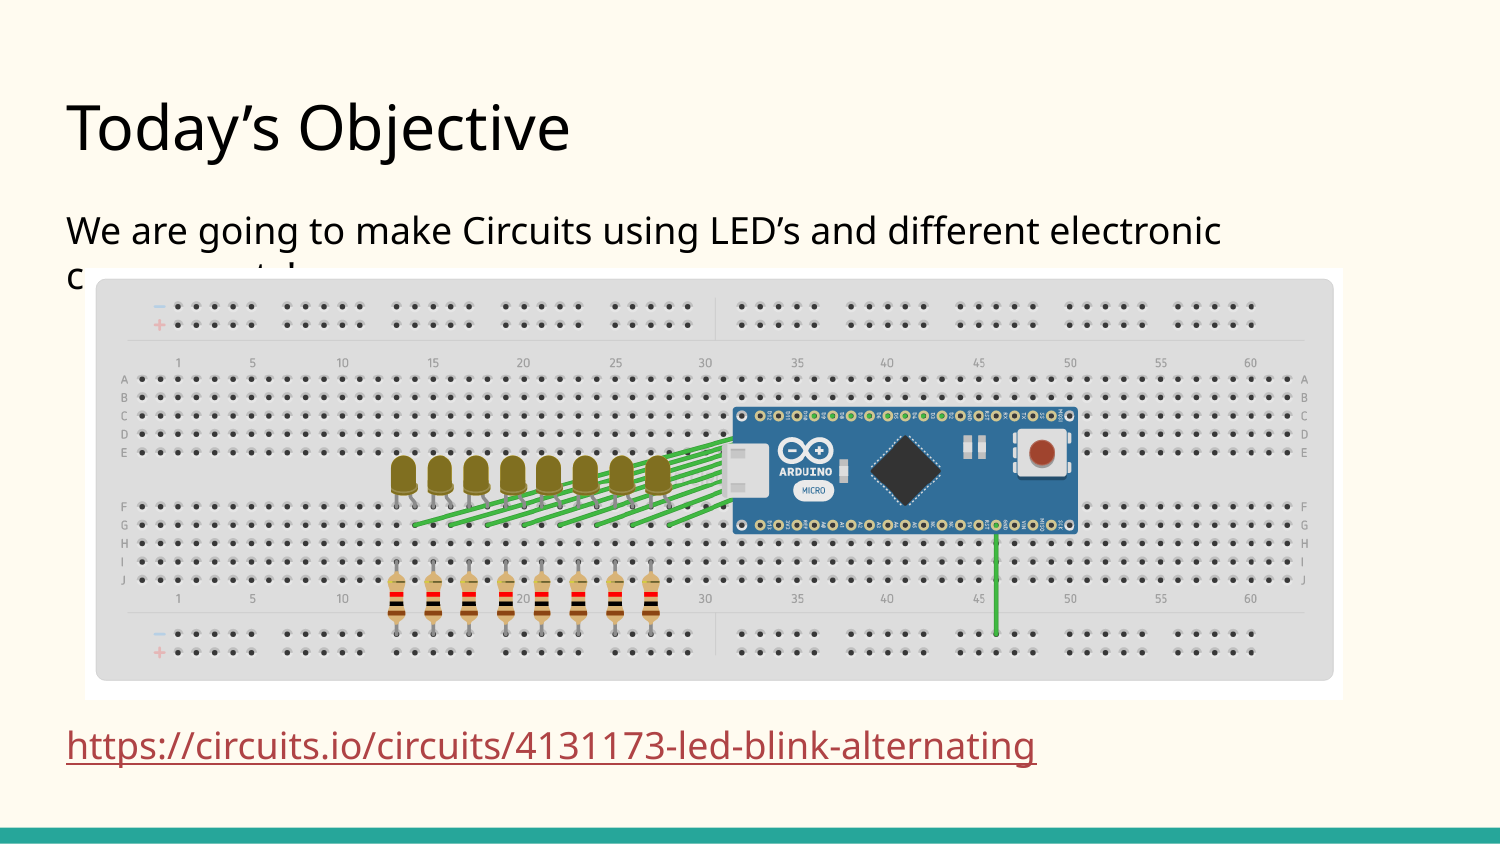

# Today’s Objective
We are going to make Circuits using LED’s and different electronic components!
https://circuits.io/circuits/4131173-led-blink-alternating